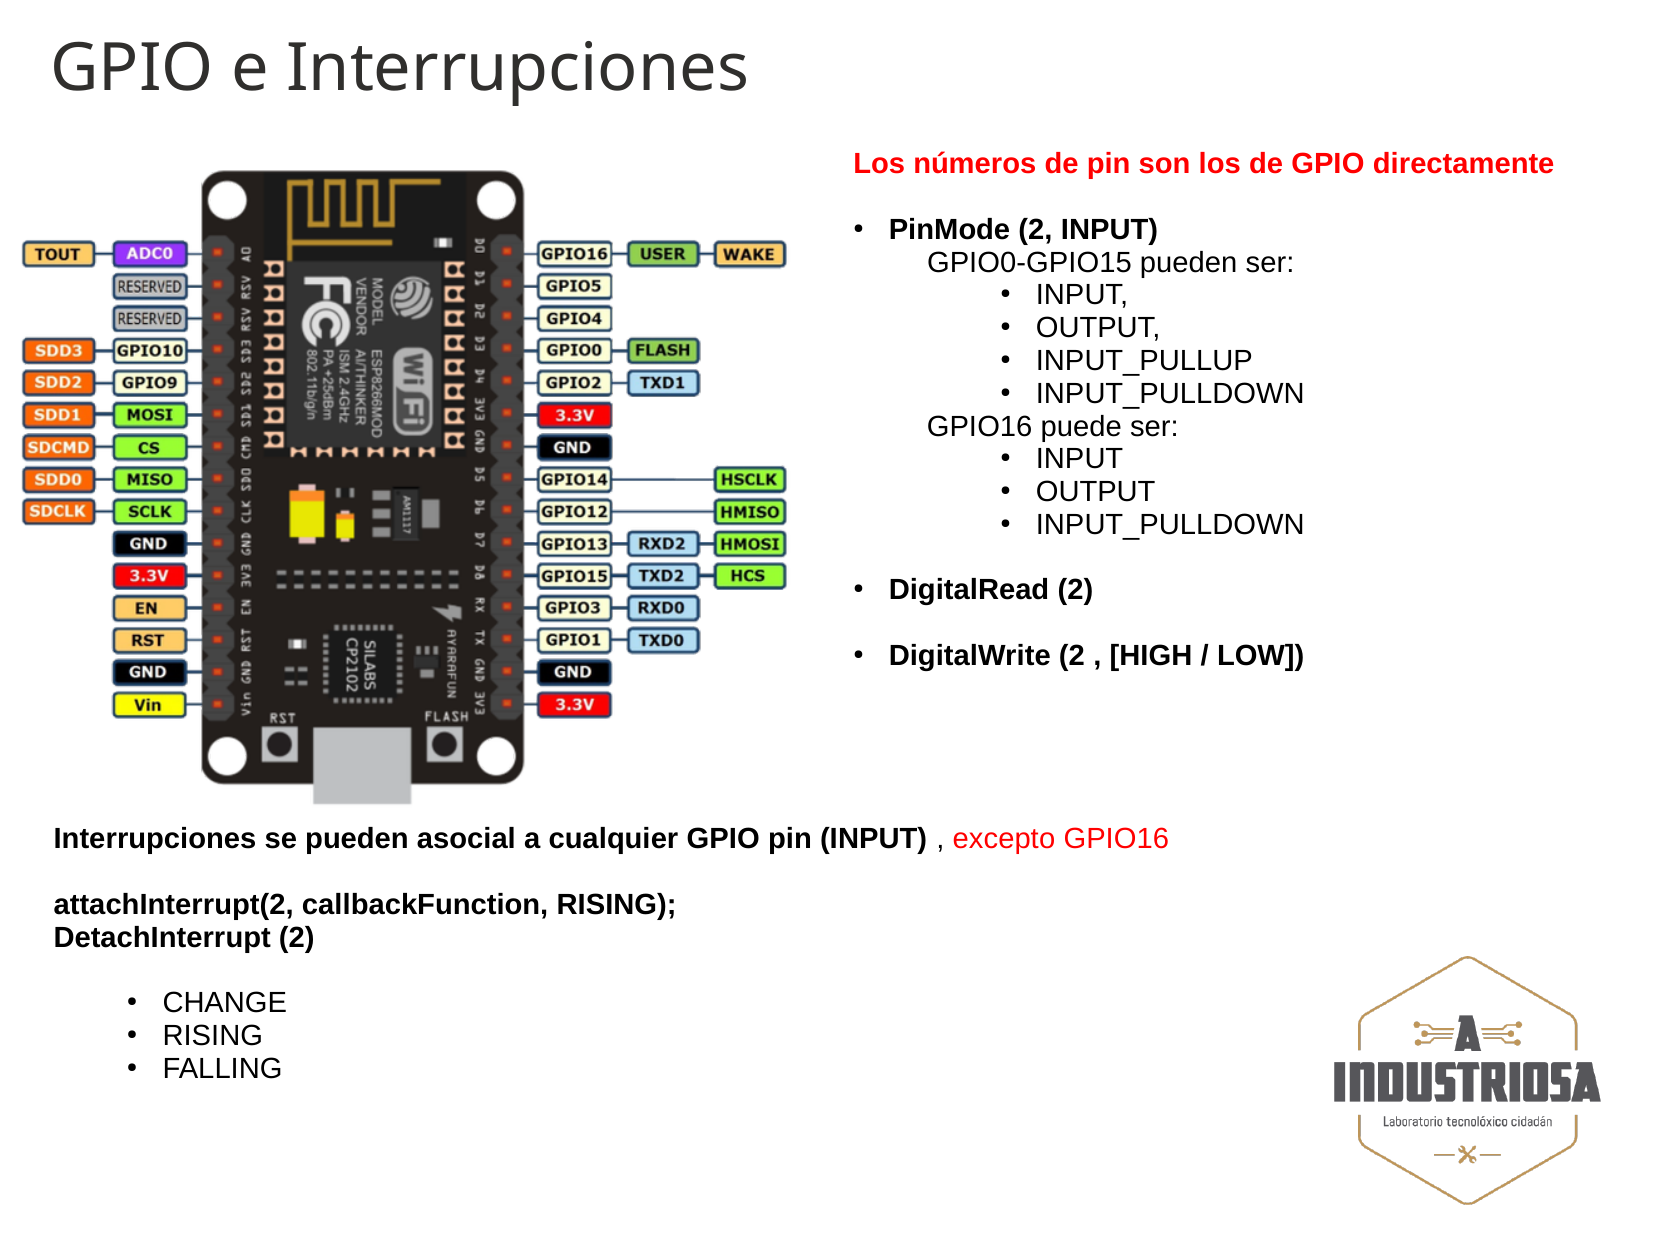

GPIO e Interrupciones
Los números de pin son los de GPIO directamente
PinMode (2, INPUT)
	GPIO0-GPIO15 pueden ser:
INPUT,
OUTPUT,
INPUT_PULLUP
INPUT_PULLDOWN
GPIO16 puede ser:
INPUT
OUTPUT
INPUT_PULLDOWN
DigitalRead (2)
DigitalWrite (2 , [HIGH / LOW])
Interrupciones se pueden asocial a cualquier GPIO pin (INPUT) , excepto GPIO16
attachInterrupt(2, callbackFunction, RISING);
DetachInterrupt (2)
CHANGE
RISING
FALLING
https://github.com/adafruit/ESP8266-Arduino